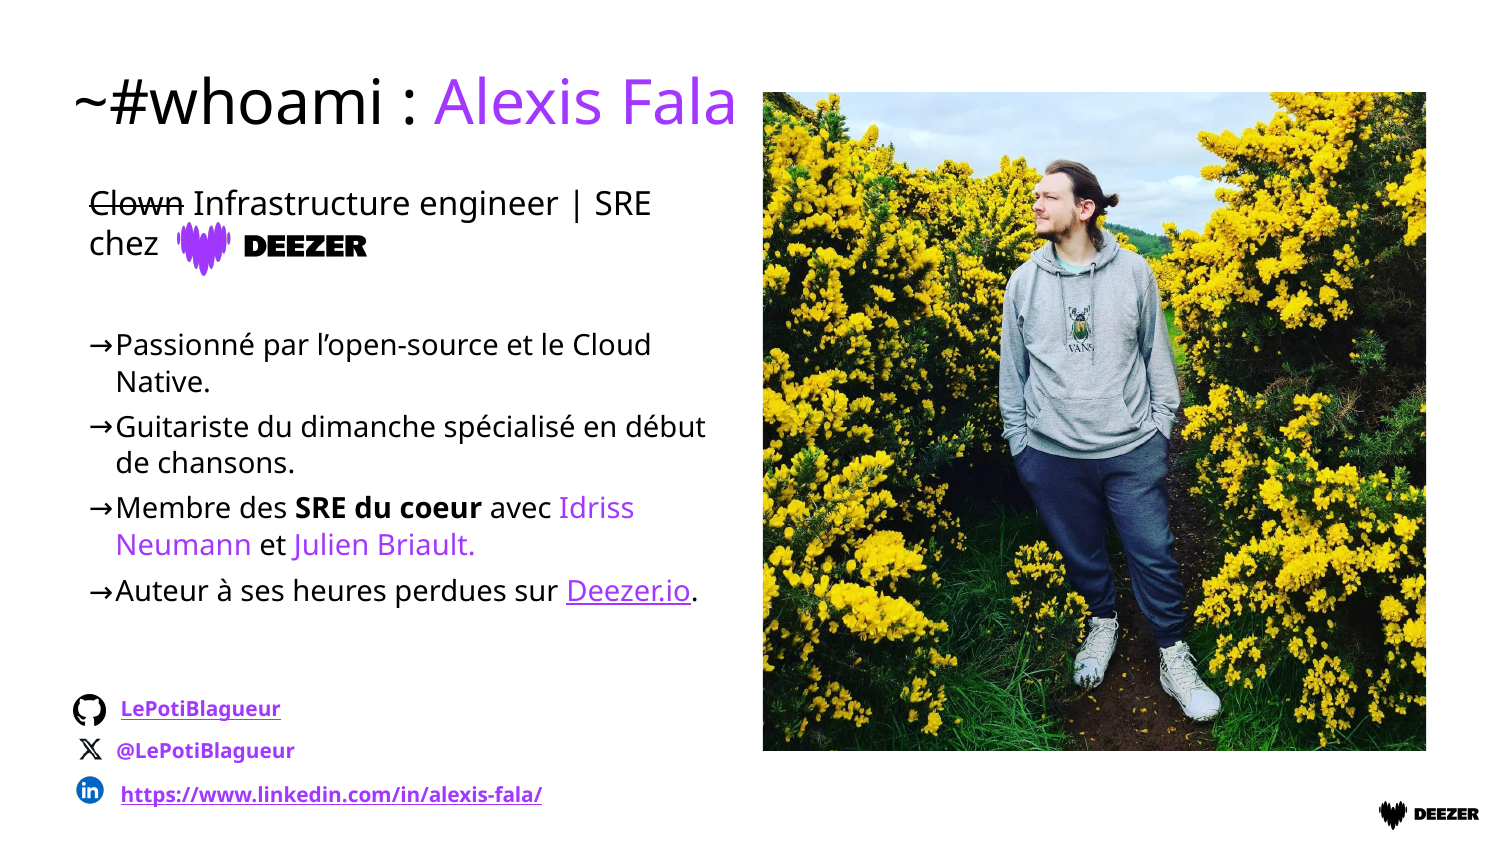

# ~#whoami : Alexis Fala
Clown Infrastructure engineer | SRE chez
Passionné par l’open-source et le Cloud Native.
Guitariste du dimanche spécialisé en début de chansons.
Membre des SRE du coeur avec Idriss Neumann et Julien Briault.
Auteur à ses heures perdues sur Deezer.io.
LePotiBlagueur
@LePotiBlagueur
https://www.linkedin.com/in/alexis-fala/